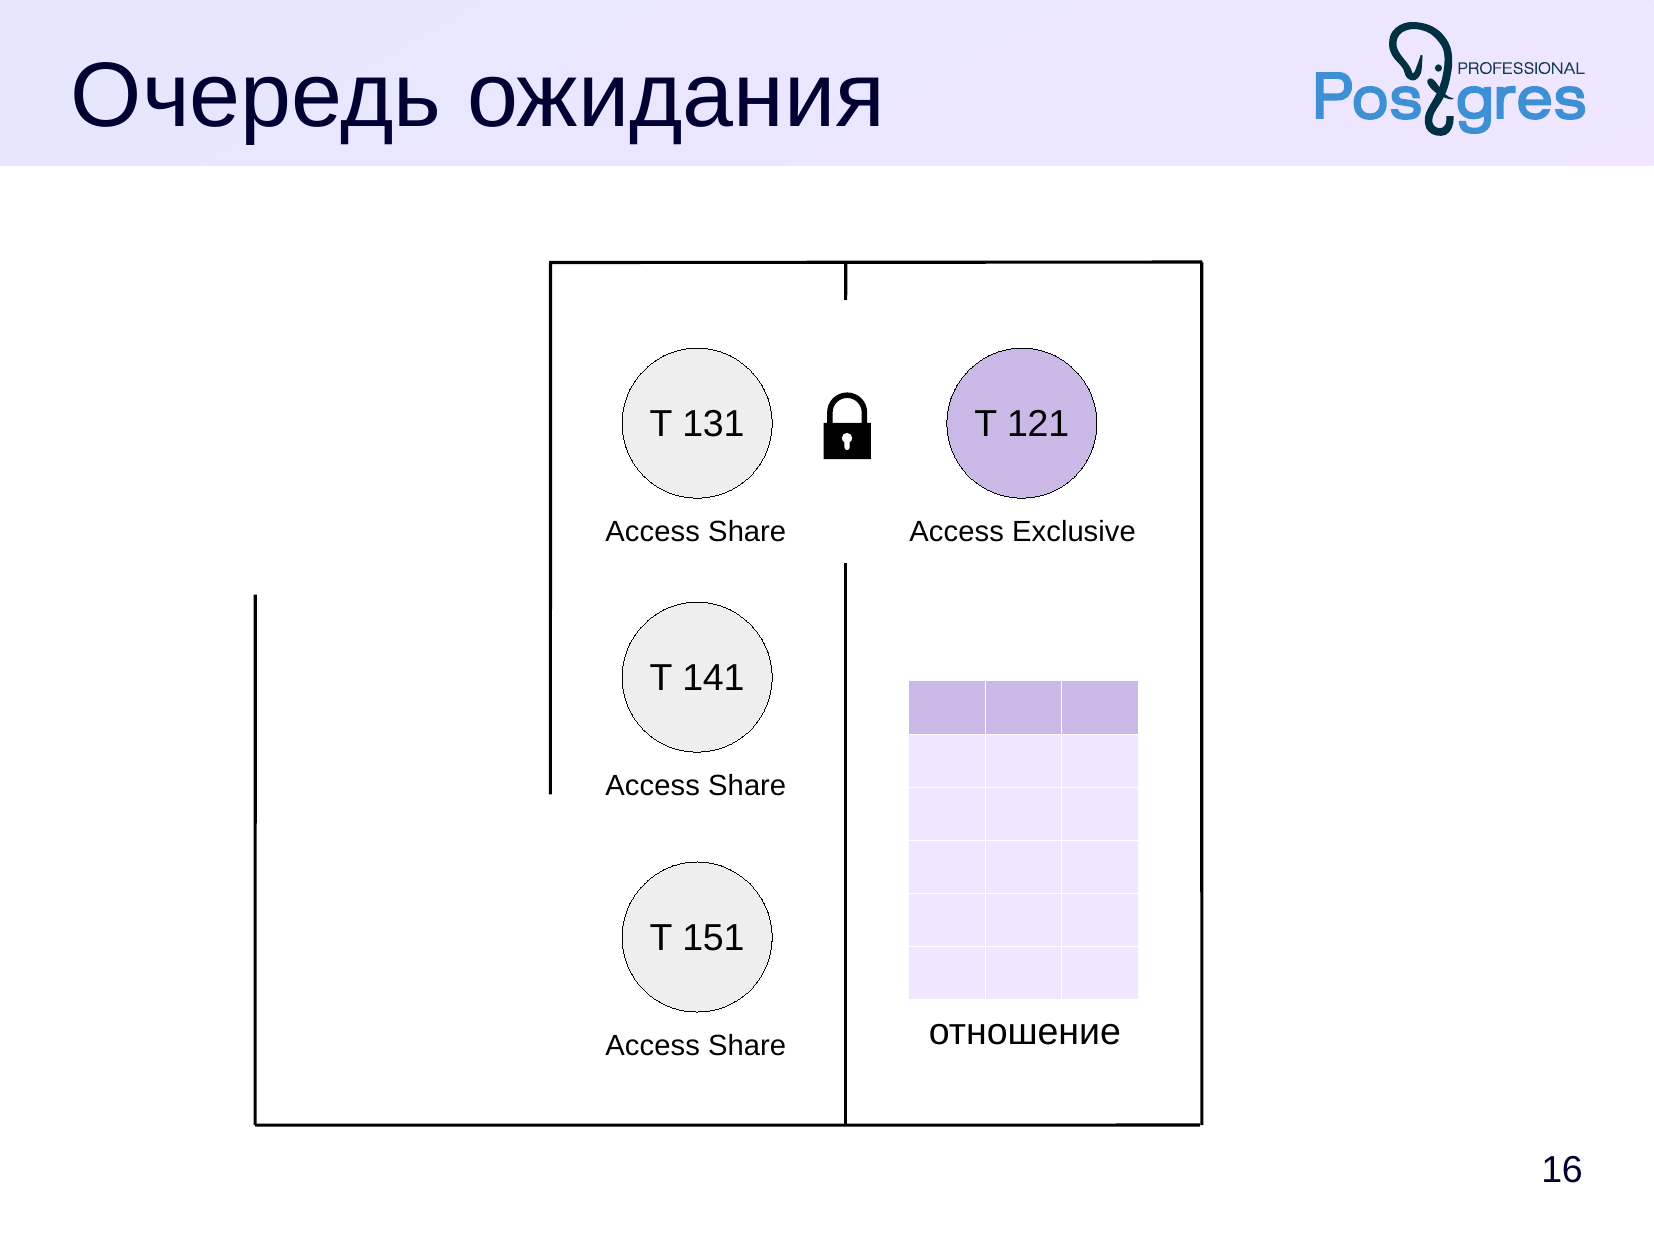

# Очередь ожидания
T 131
T 121
Access Share
Access Exclusive
T 141
Access Share
T 151
отношение
Access Share